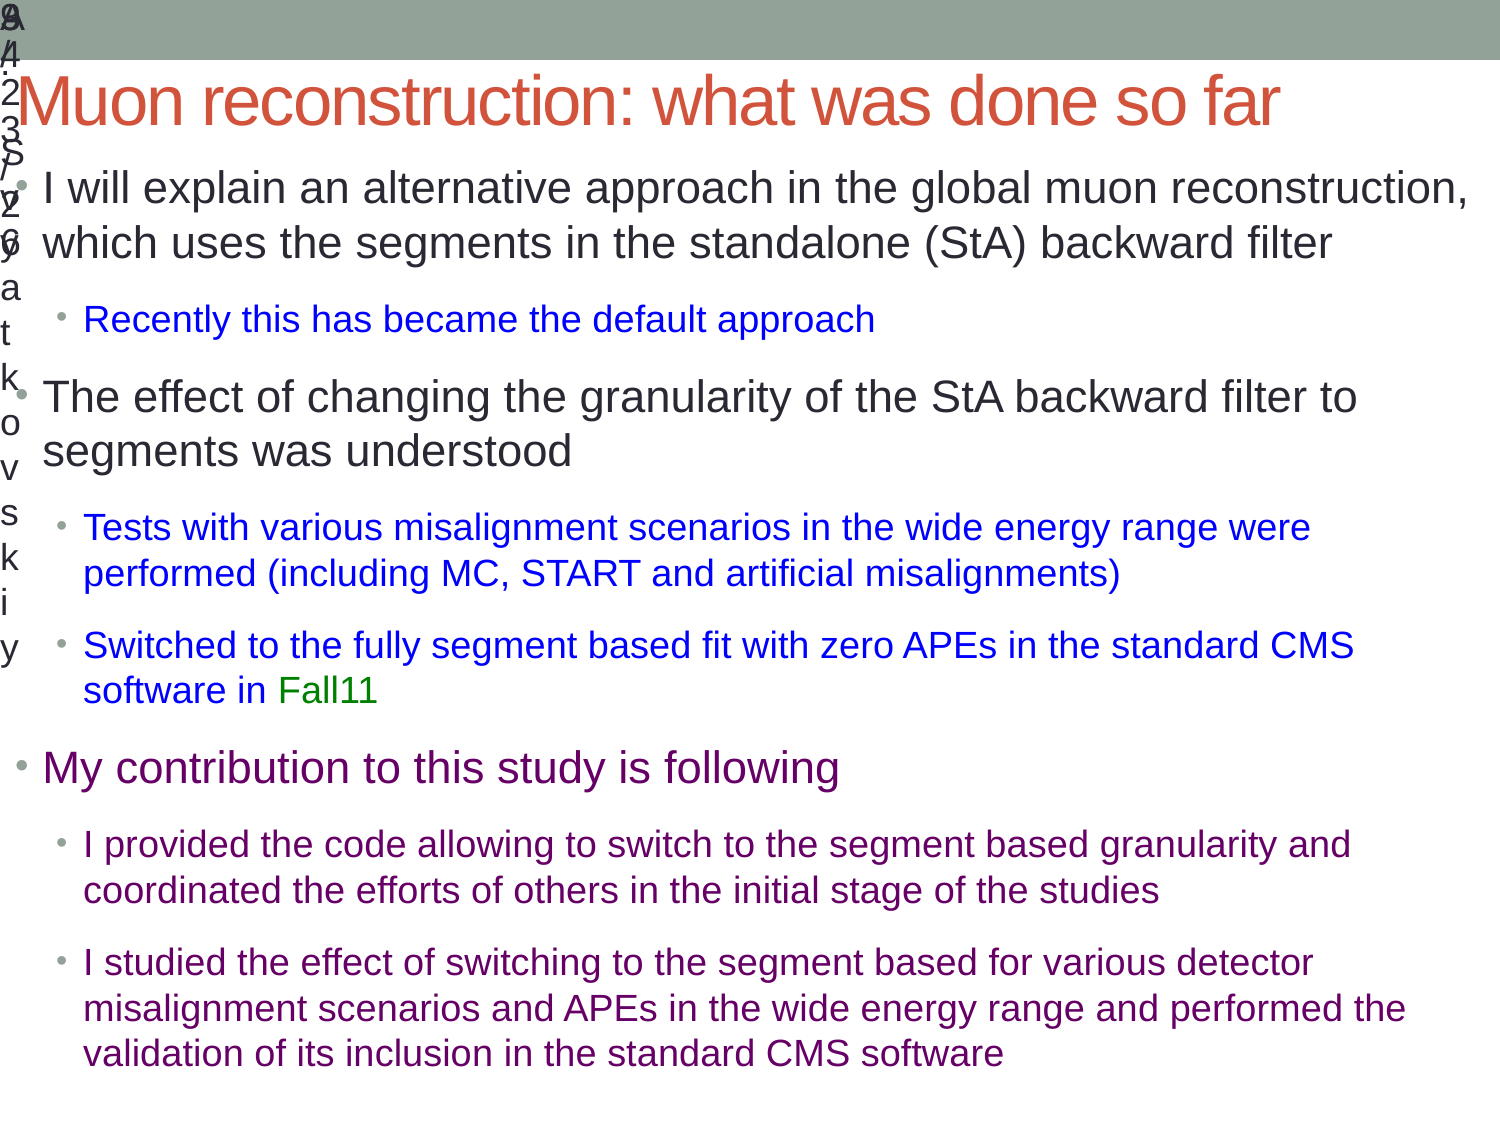

A. Svyatkovskiy
# Muon reconstruction: what was done so far
I will explain an alternative approach in the global muon reconstruction, which uses the segments in the standalone (StA) backward filter
Recently this has became the default approach
The effect of changing the granularity of the StA backward filter to segments was understood
Tests with various misalignment scenarios in the wide energy range were performed (including MC, START and artificial misalignments)
Switched to the fully segment based fit with zero APEs in the standard CMS software in Fall11
My contribution to this study is following
I provided the code allowing to switch to the segment based granularity and coordinated the efforts of others in the initial stage of the studies
I studied the effect of switching to the segment based for various detector misalignment scenarios and APEs in the wide energy range and performed the validation of its inclusion in the standard CMS software